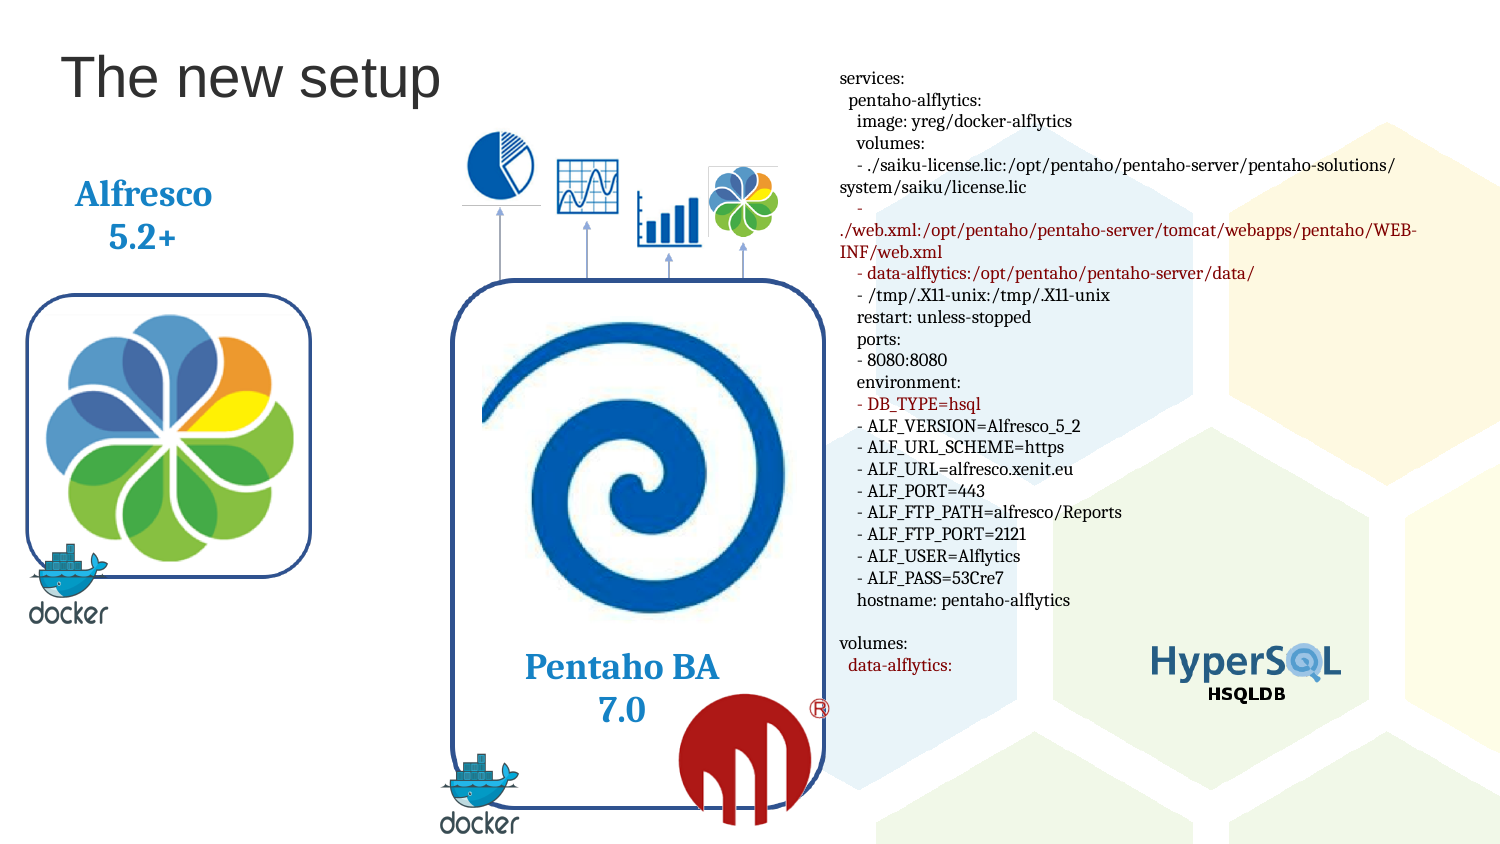

# The new setup
services:
 pentaho-alflytics:
 image: yreg/docker-alflytics
 volumes:
 - ./saiku-license.lic:/opt/pentaho/pentaho-server/pentaho-solutions/system/saiku/license.lic
 - ./web.xml:/opt/pentaho/pentaho-server/tomcat/webapps/pentaho/WEB-INF/web.xml
 - data-alflytics:/opt/pentaho/pentaho-server/data/
 - /tmp/.X11-unix:/tmp/.X11-unix
 restart: unless-stopped
 ports:
 - 8080:8080
 environment:
 - DB_TYPE=hsql
 - ALF_VERSION=Alfresco_5_2
 - ALF_URL_SCHEME=https
 - ALF_URL=alfresco.xenit.eu
 - ALF_PORT=443
 - ALF_FTP_PATH=alfresco/Reports
 - ALF_FTP_PORT=2121
 - ALF_USER=Alflytics
 - ALF_PASS=53Cre7
 hostname: pentaho-alflytics
volumes:
 data-alflytics:
Alfresco
5.2+
Pentaho BA
7.0